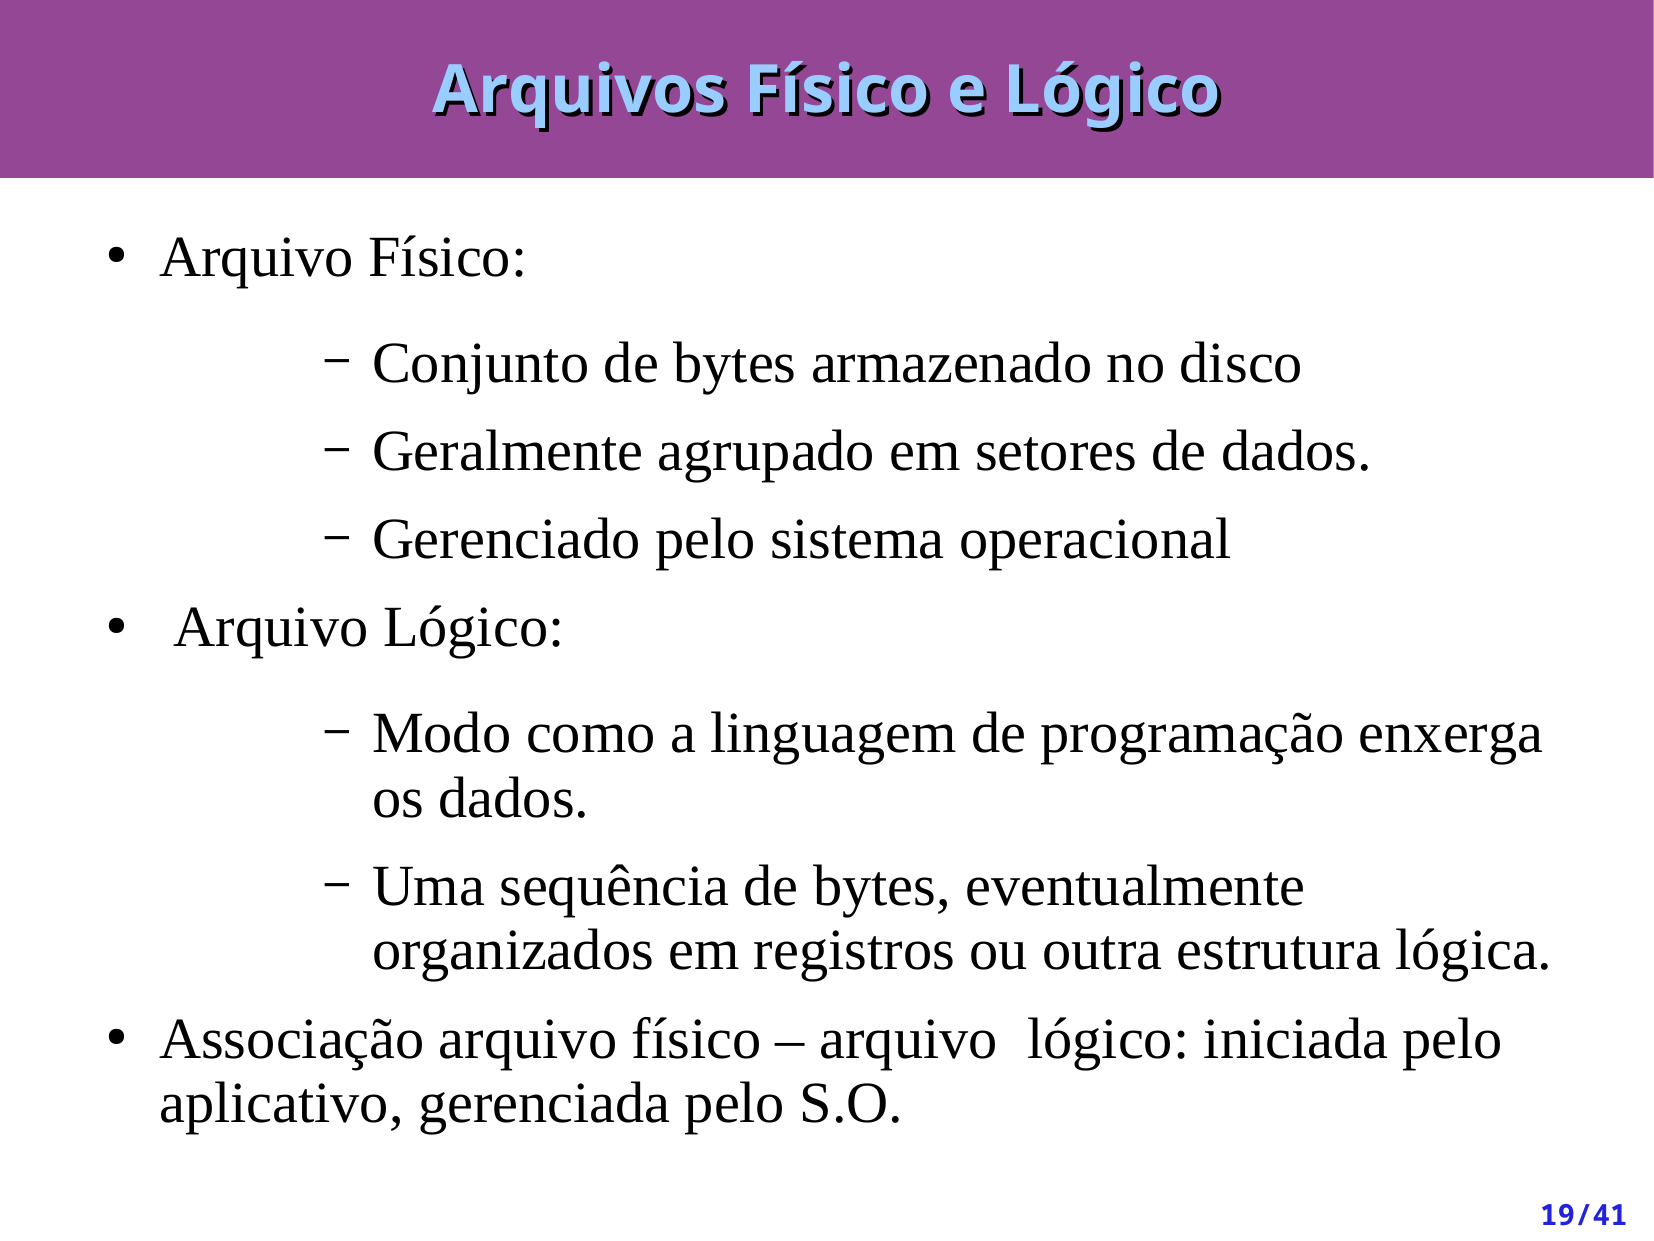

# Arquivos Físico e Lógico
Arquivo Físico:
Conjunto de bytes armazenado no disco
Geralmente agrupado em setores de dados.
Gerenciado pelo sistema operacional
 Arquivo Lógico:
Modo como a linguagem de programação enxerga os dados.
Uma sequência de bytes, eventualmente organizados em registros ou outra estrutura lógica.
Associação arquivo físico – arquivo lógico: iniciada pelo aplicativo, gerenciada pelo S.O.
19